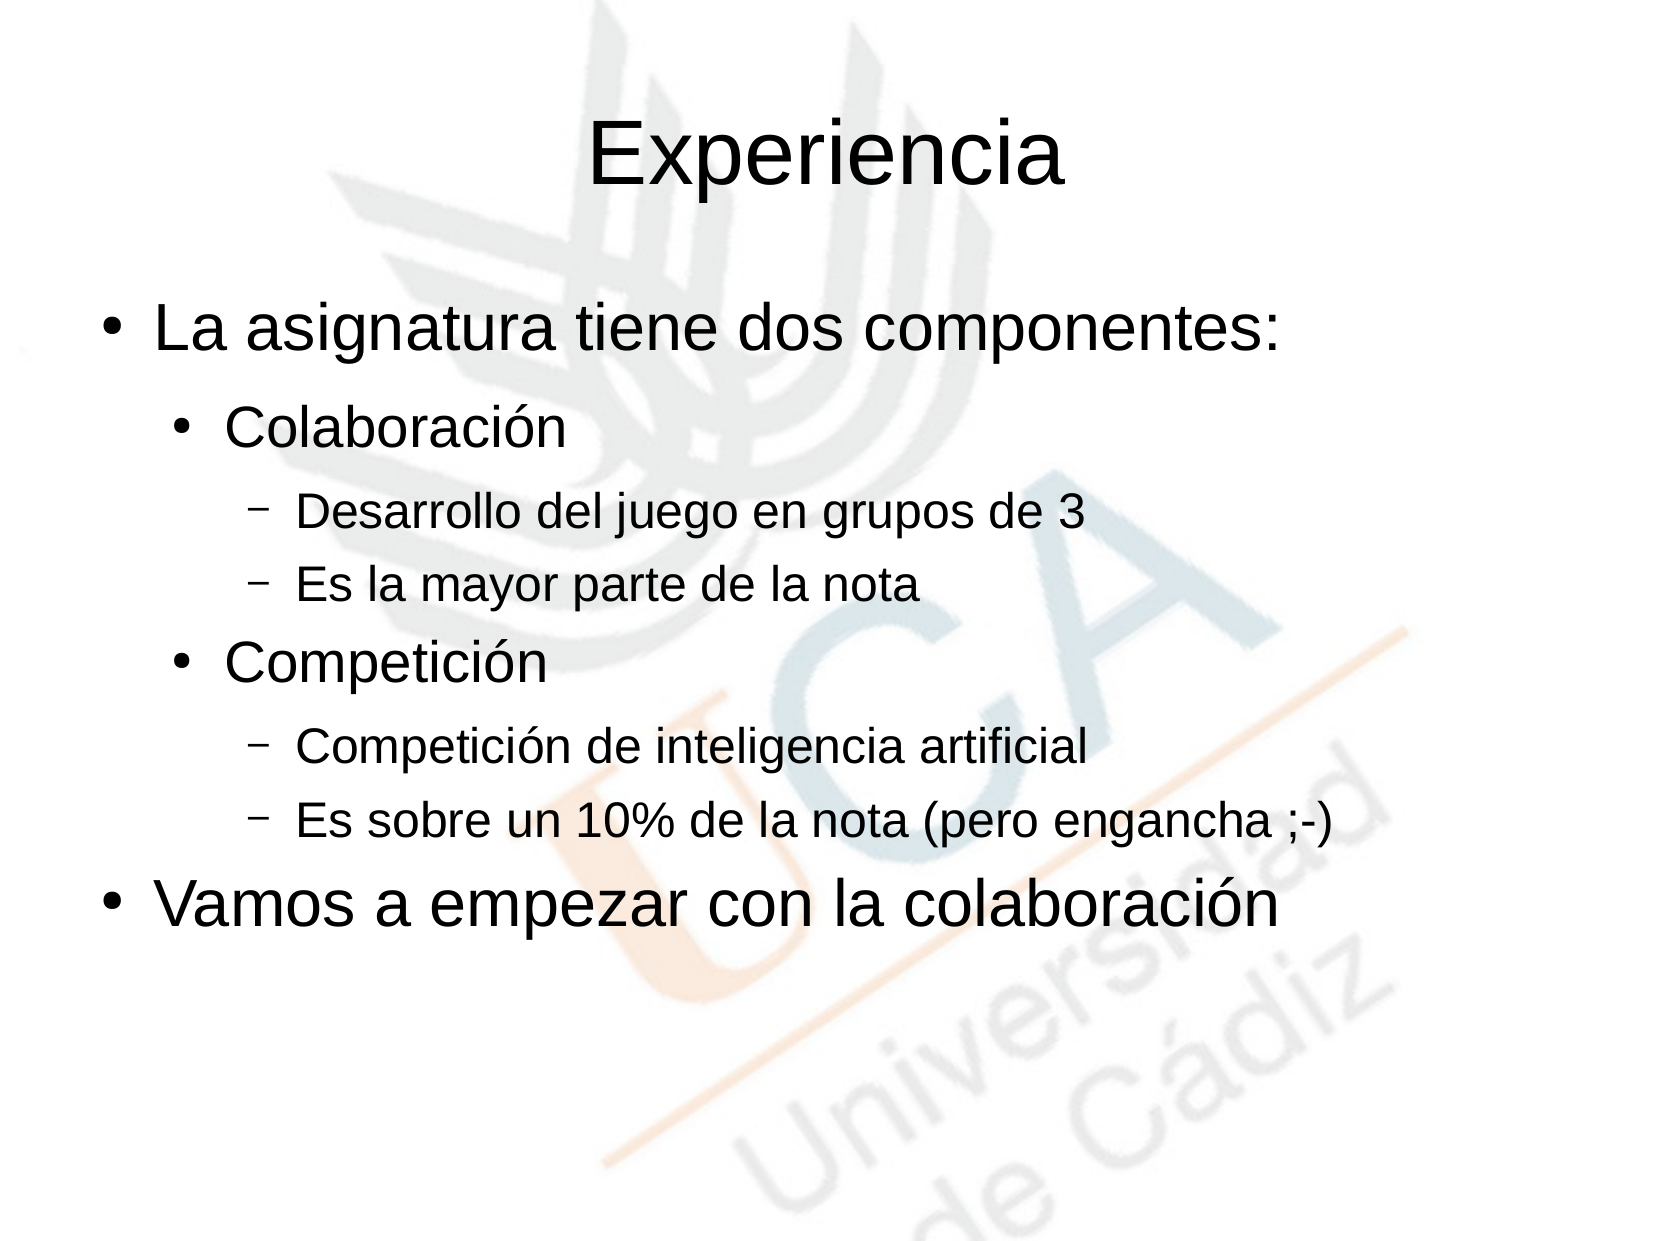

# Experiencia
La asignatura tiene dos componentes:
Colaboración
Desarrollo del juego en grupos de 3
Es la mayor parte de la nota
Competición
Competición de inteligencia artificial
Es sobre un 10% de la nota (pero engancha ;-)
Vamos a empezar con la colaboración